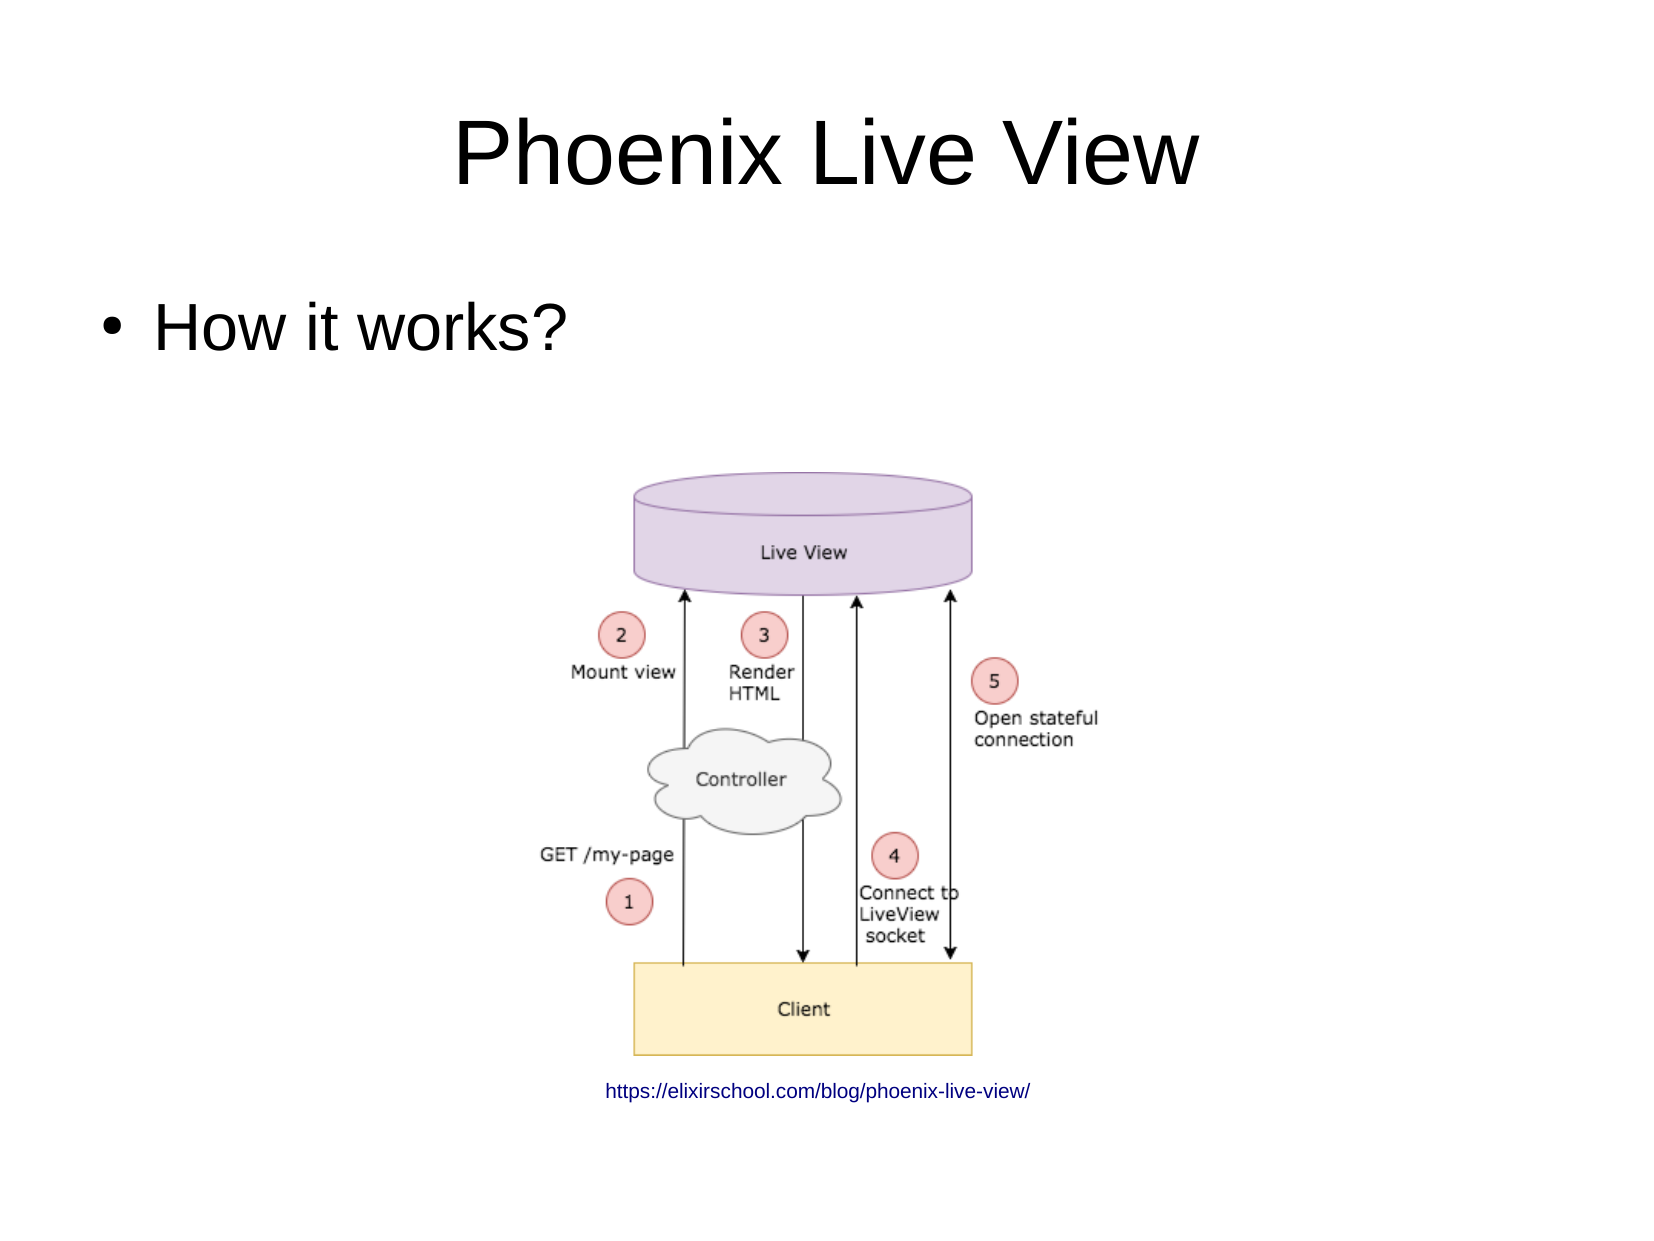

# Phoenix Live View
How it works?
https://elixirschool.com/blog/phoenix-live-view/